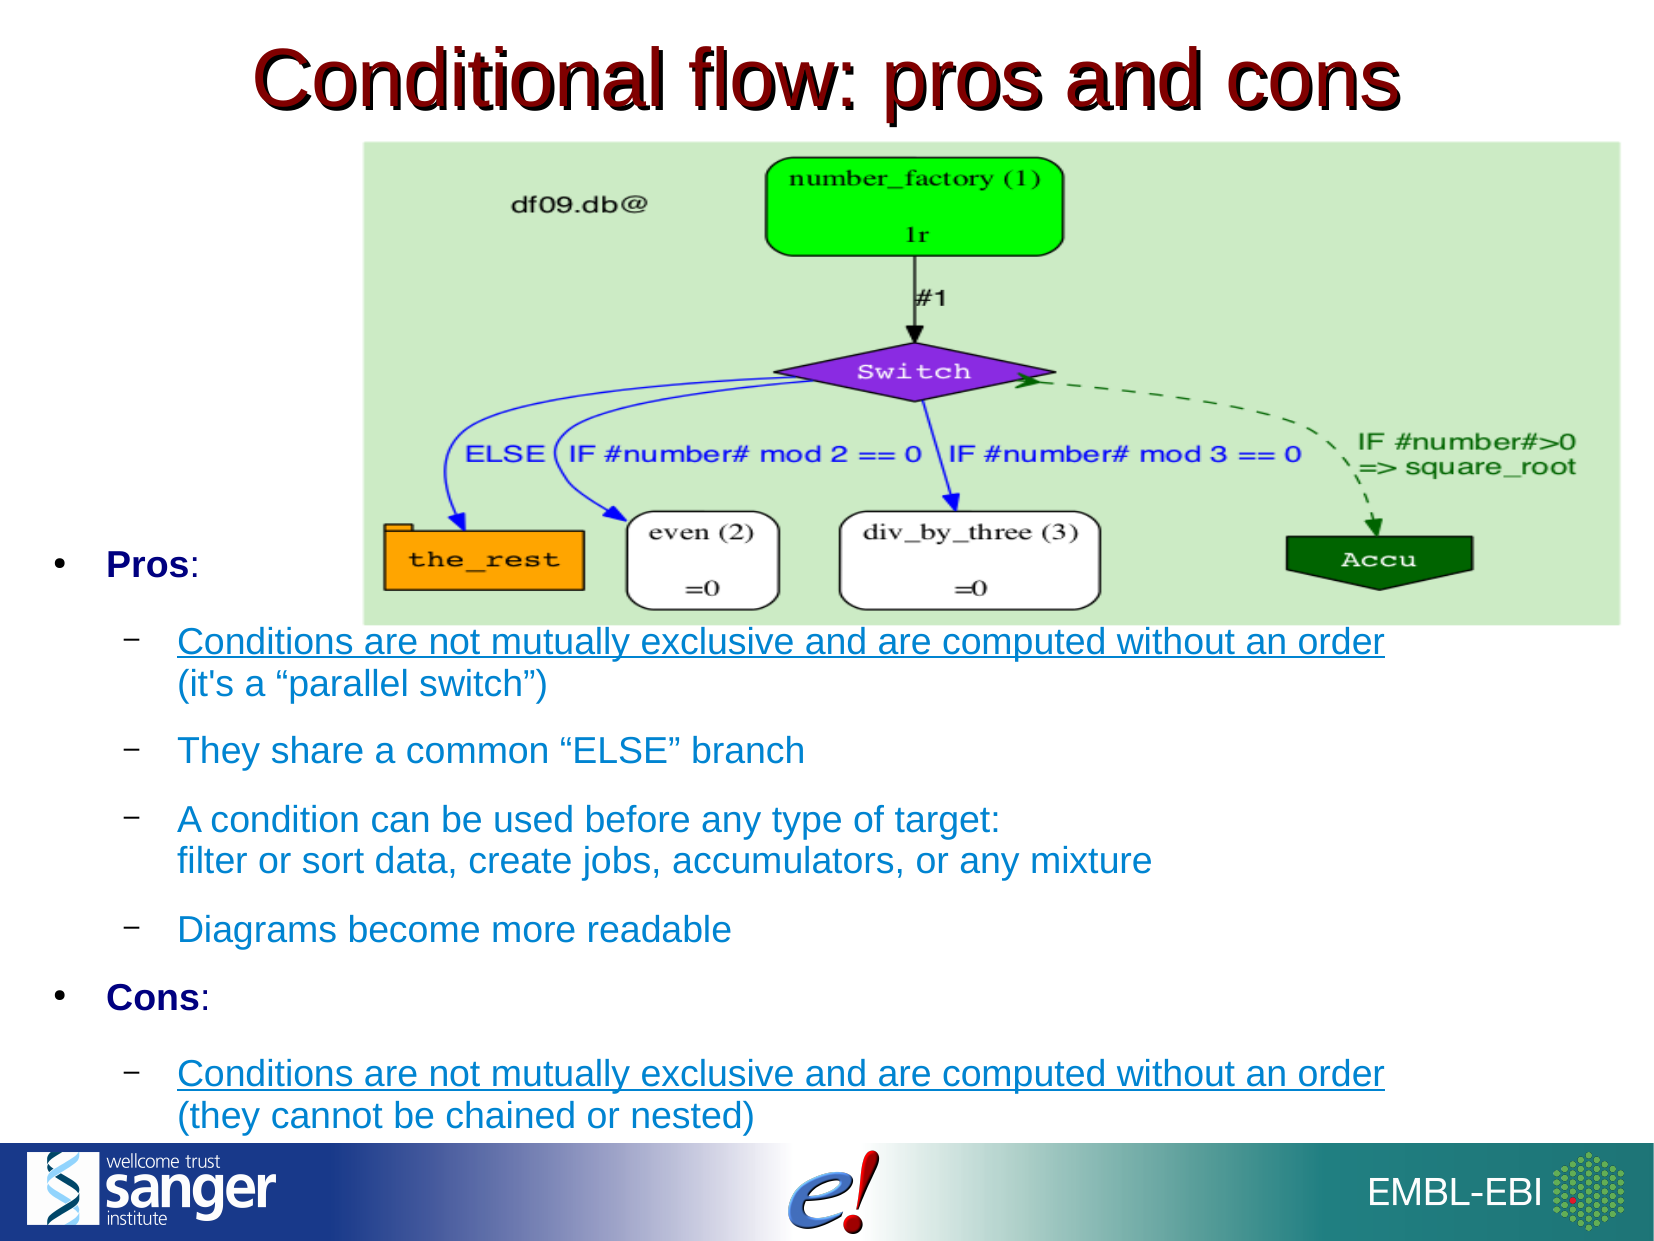

# Conditional flow: pros and cons
Pros:
Conditions are not mutually exclusive and are computed without an order
(it's a “parallel switch”)
They share a common “ELSE” branch
A condition can be used before any type of target:
filter or sort data, create jobs, accumulators, or any mixture
Diagrams become more readable
Cons:
Conditions are not mutually exclusive and are computed without an order
(they cannot be chained or nested)